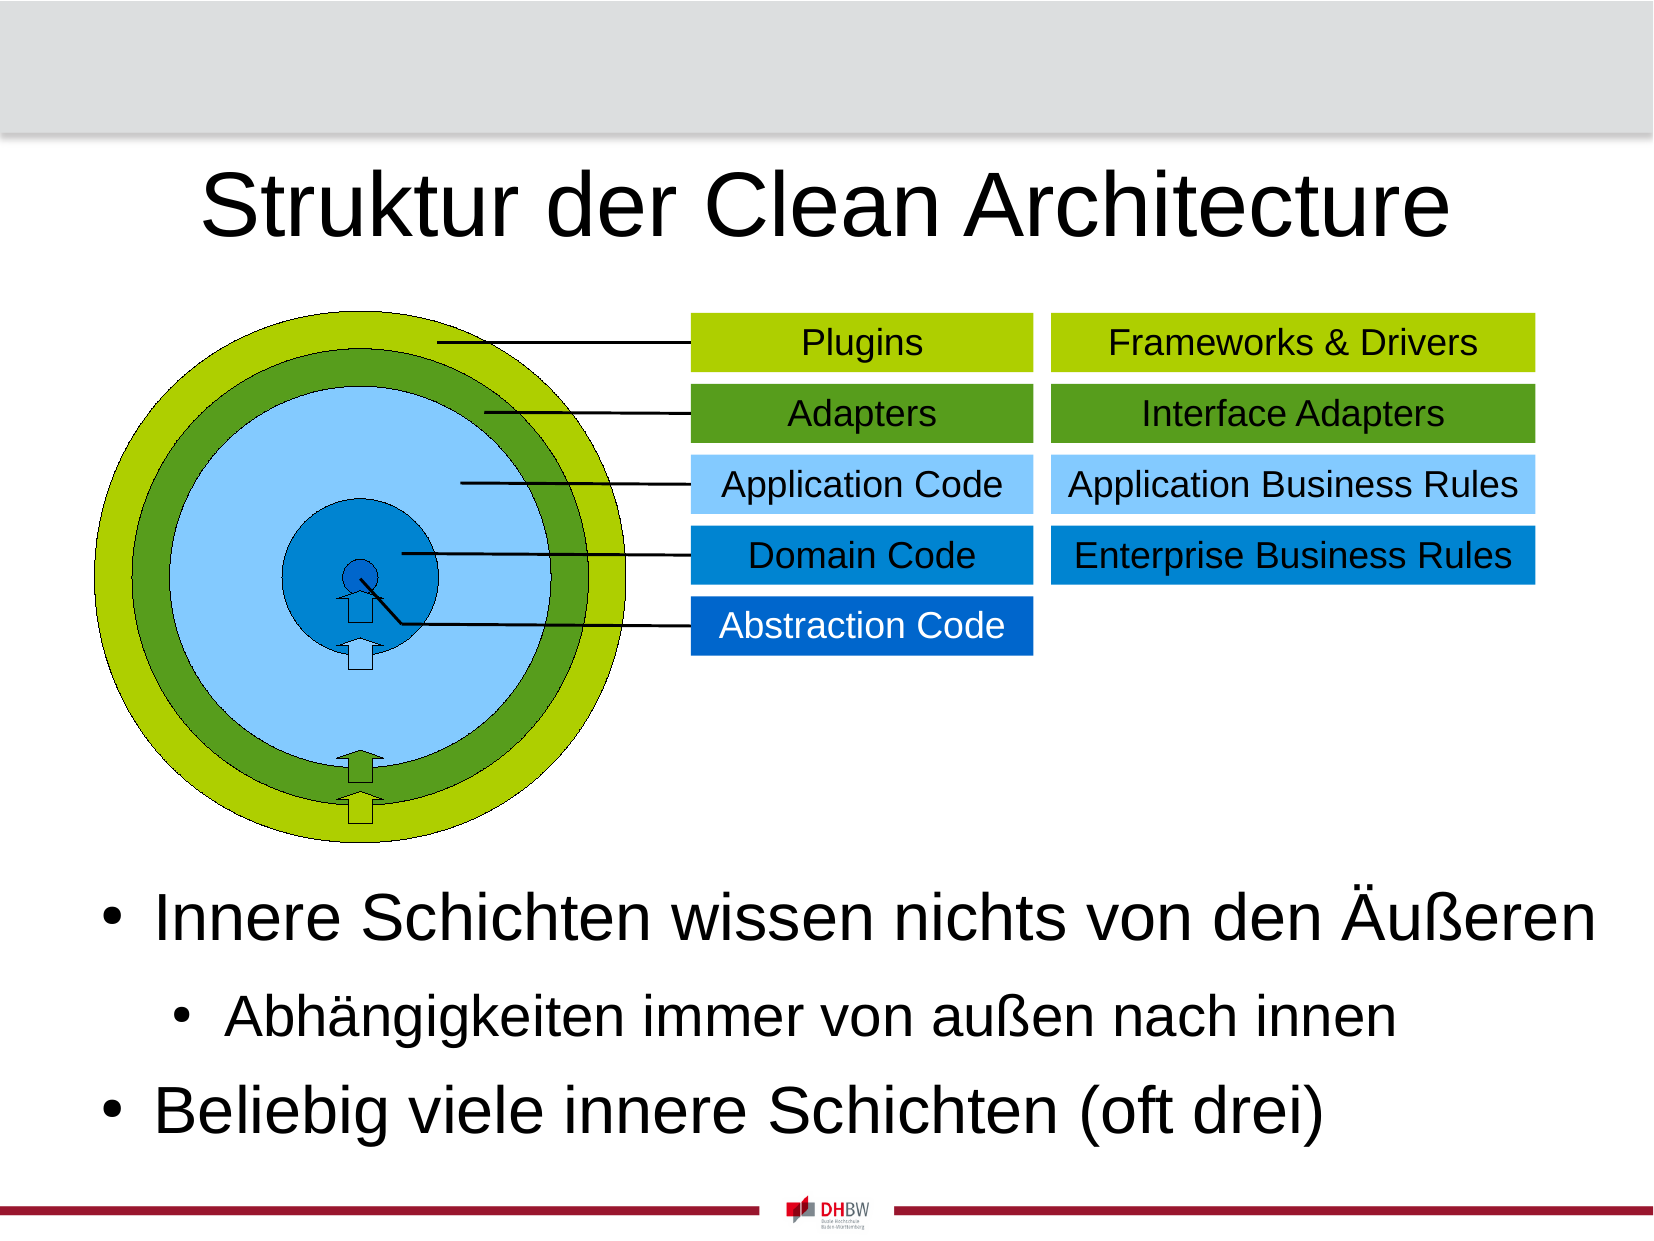

# Struktur der Clean Architecture
Plugins
Frameworks & Drivers
Adapters
Interface Adapters
Application Code
Application Business Rules
Domain Code
Enterprise Business Rules
Abstraction Code
Innere Schichten wissen nichts von den Äußeren
Abhängigkeiten immer von außen nach innen
Beliebig viele innere Schichten (oft drei)